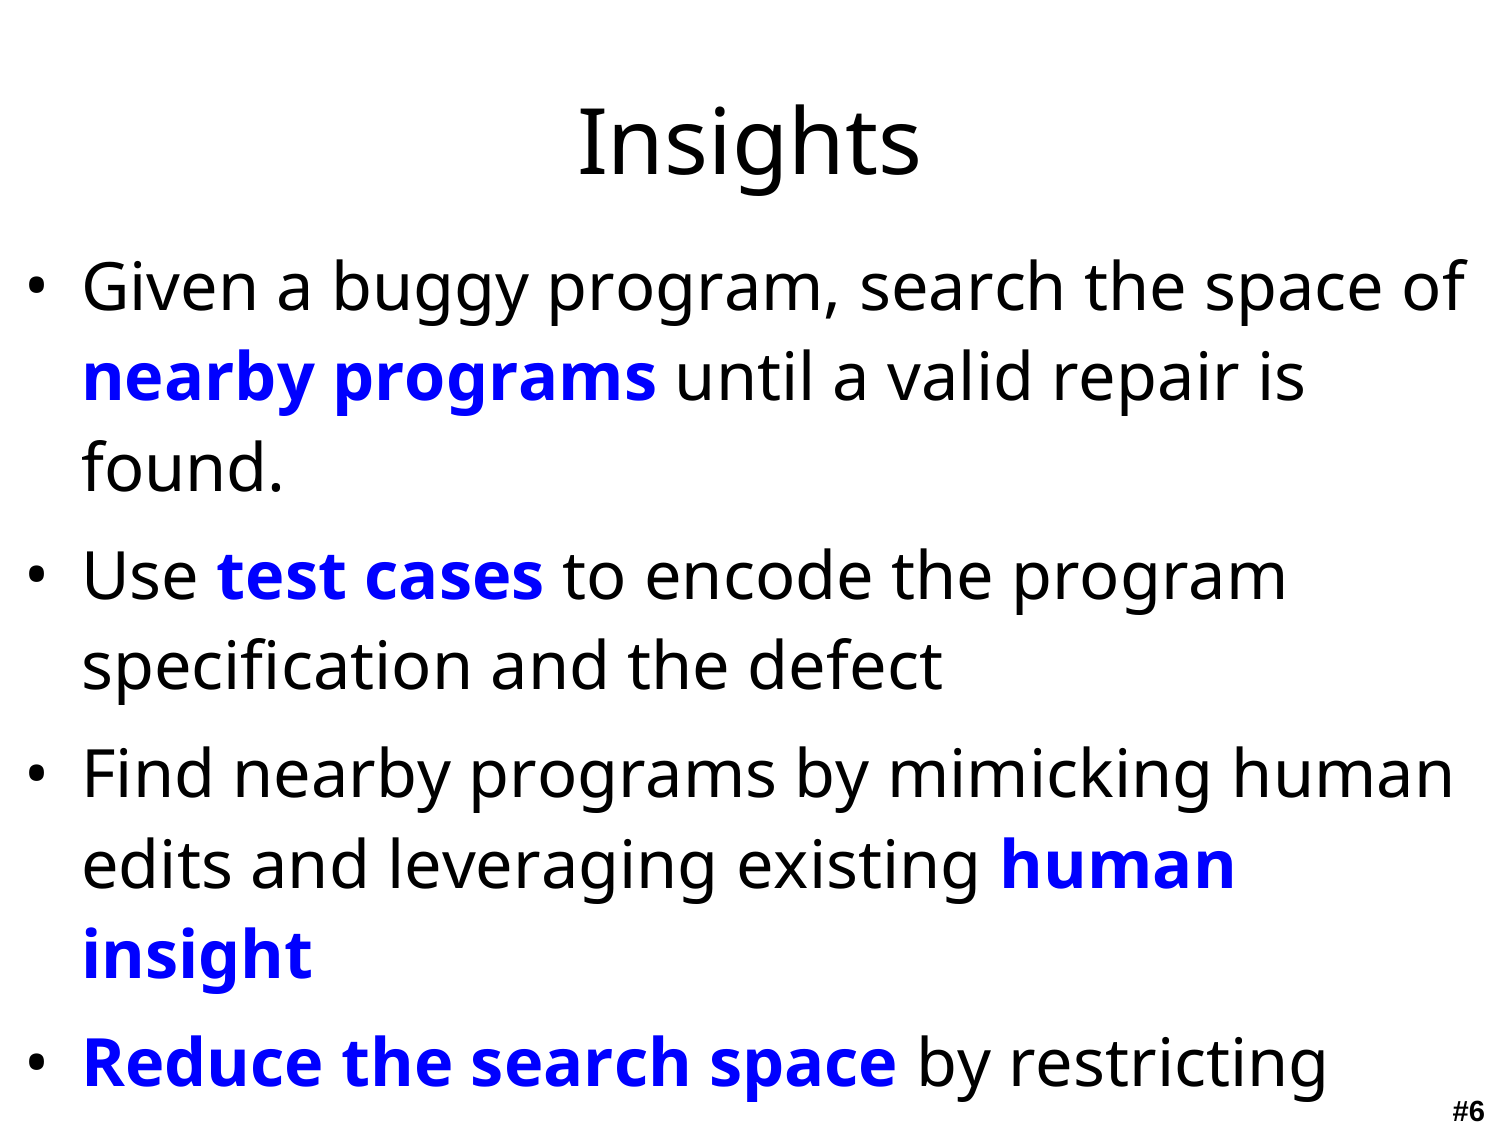

# Insights
Given a buggy program, search the space of nearby programs until a valid repair is found.
Use test cases to encode the program specification and the defect
Find nearby programs by mimicking human edits and leveraging existing human insight
Reduce the search space by restricting attention to areas likely to contain the bug
Genetic programming guides the search, tolerating noise and admitting parallelism
6